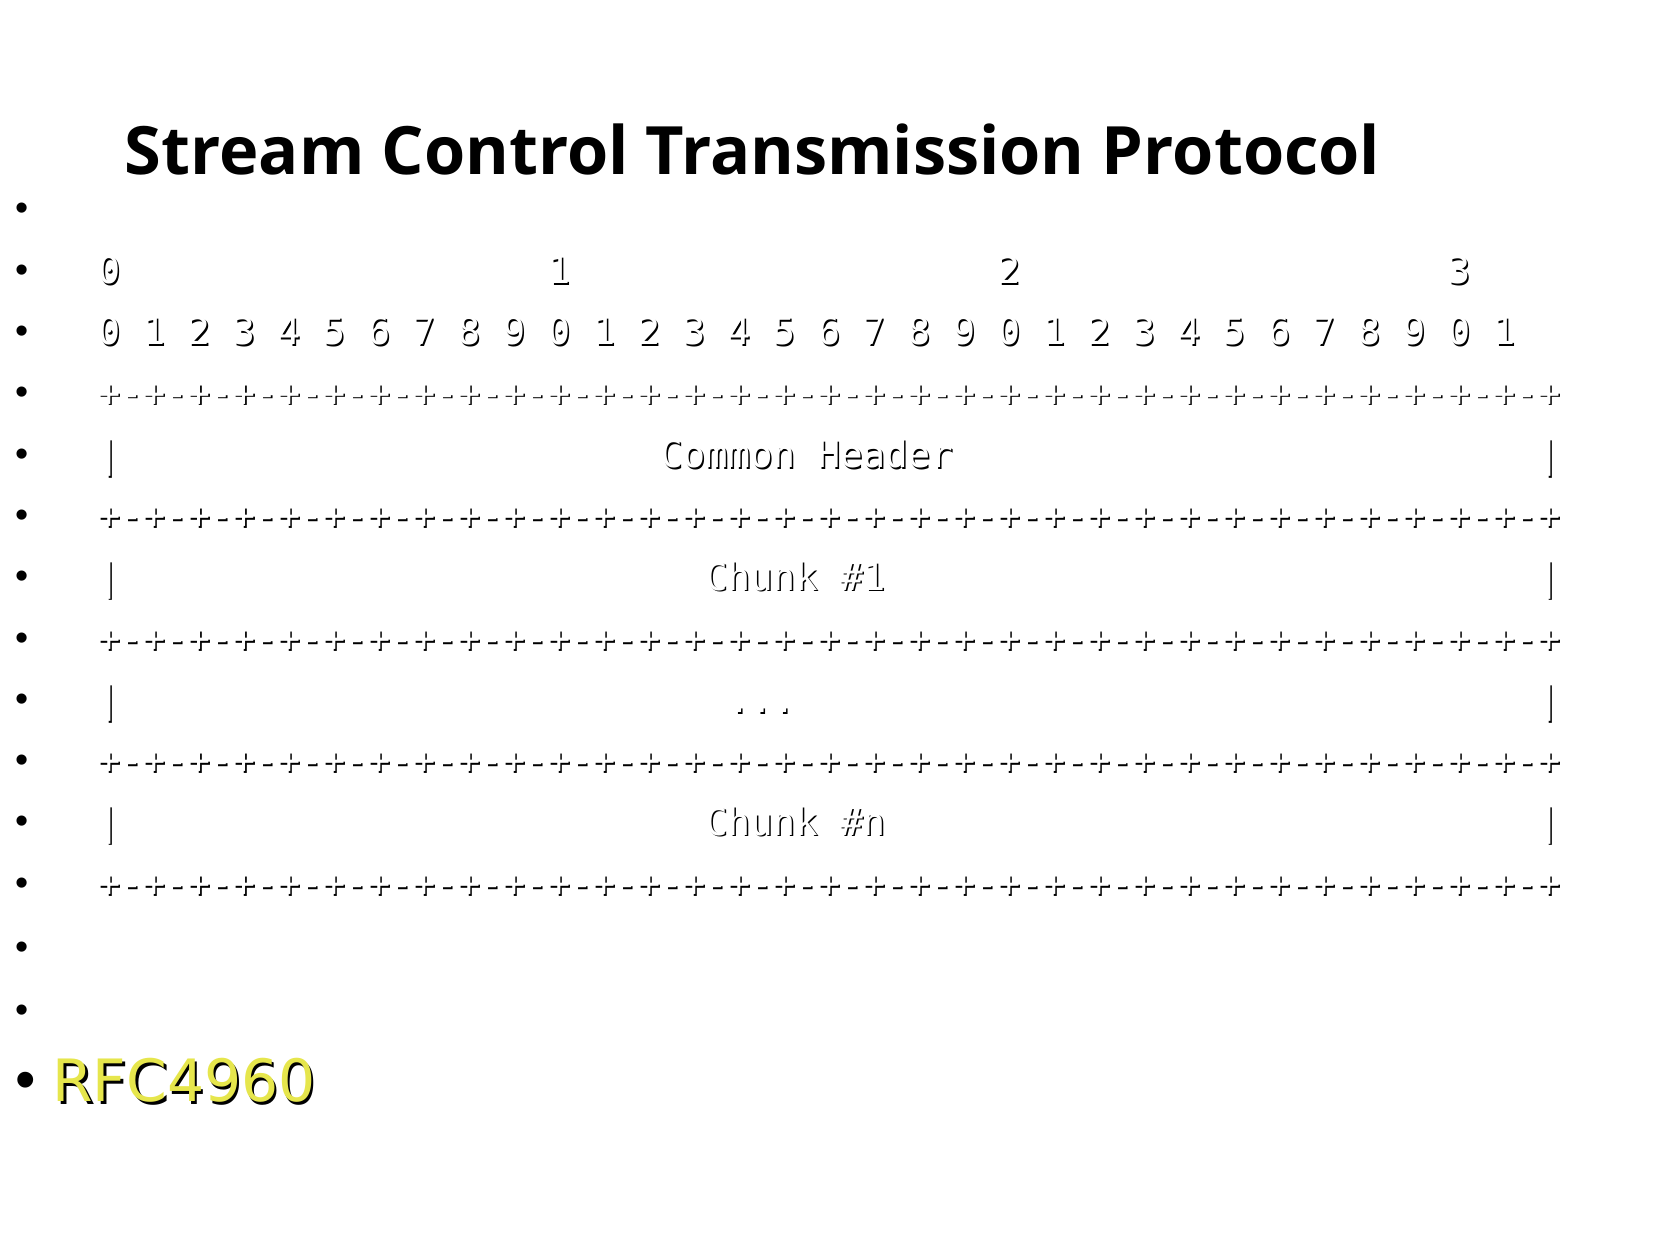

0 1 2 3
 0 1 2 3 4 5 6 7 8 9 0 1 2 3 4 5 6 7 8 9 0 1 2 3 4 5 6 7 8 9 0 1
 +-+-+-+-+-+-+-+-+-+-+-+-+-+-+-+-+-+-+-+-+-+-+-+-+-+-+-+-+-+-+-+-+
 | Common Header |
 +-+-+-+-+-+-+-+-+-+-+-+-+-+-+-+-+-+-+-+-+-+-+-+-+-+-+-+-+-+-+-+-+
 | Chunk #1 |
 +-+-+-+-+-+-+-+-+-+-+-+-+-+-+-+-+-+-+-+-+-+-+-+-+-+-+-+-+-+-+-+-+
 | ... |
 +-+-+-+-+-+-+-+-+-+-+-+-+-+-+-+-+-+-+-+-+-+-+-+-+-+-+-+-+-+-+-+-+
 | Chunk #n |
 +-+-+-+-+-+-+-+-+-+-+-+-+-+-+-+-+-+-+-+-+-+-+-+-+-+-+-+-+-+-+-+-+
RFC4960
# Stream Control Transmission Protocol